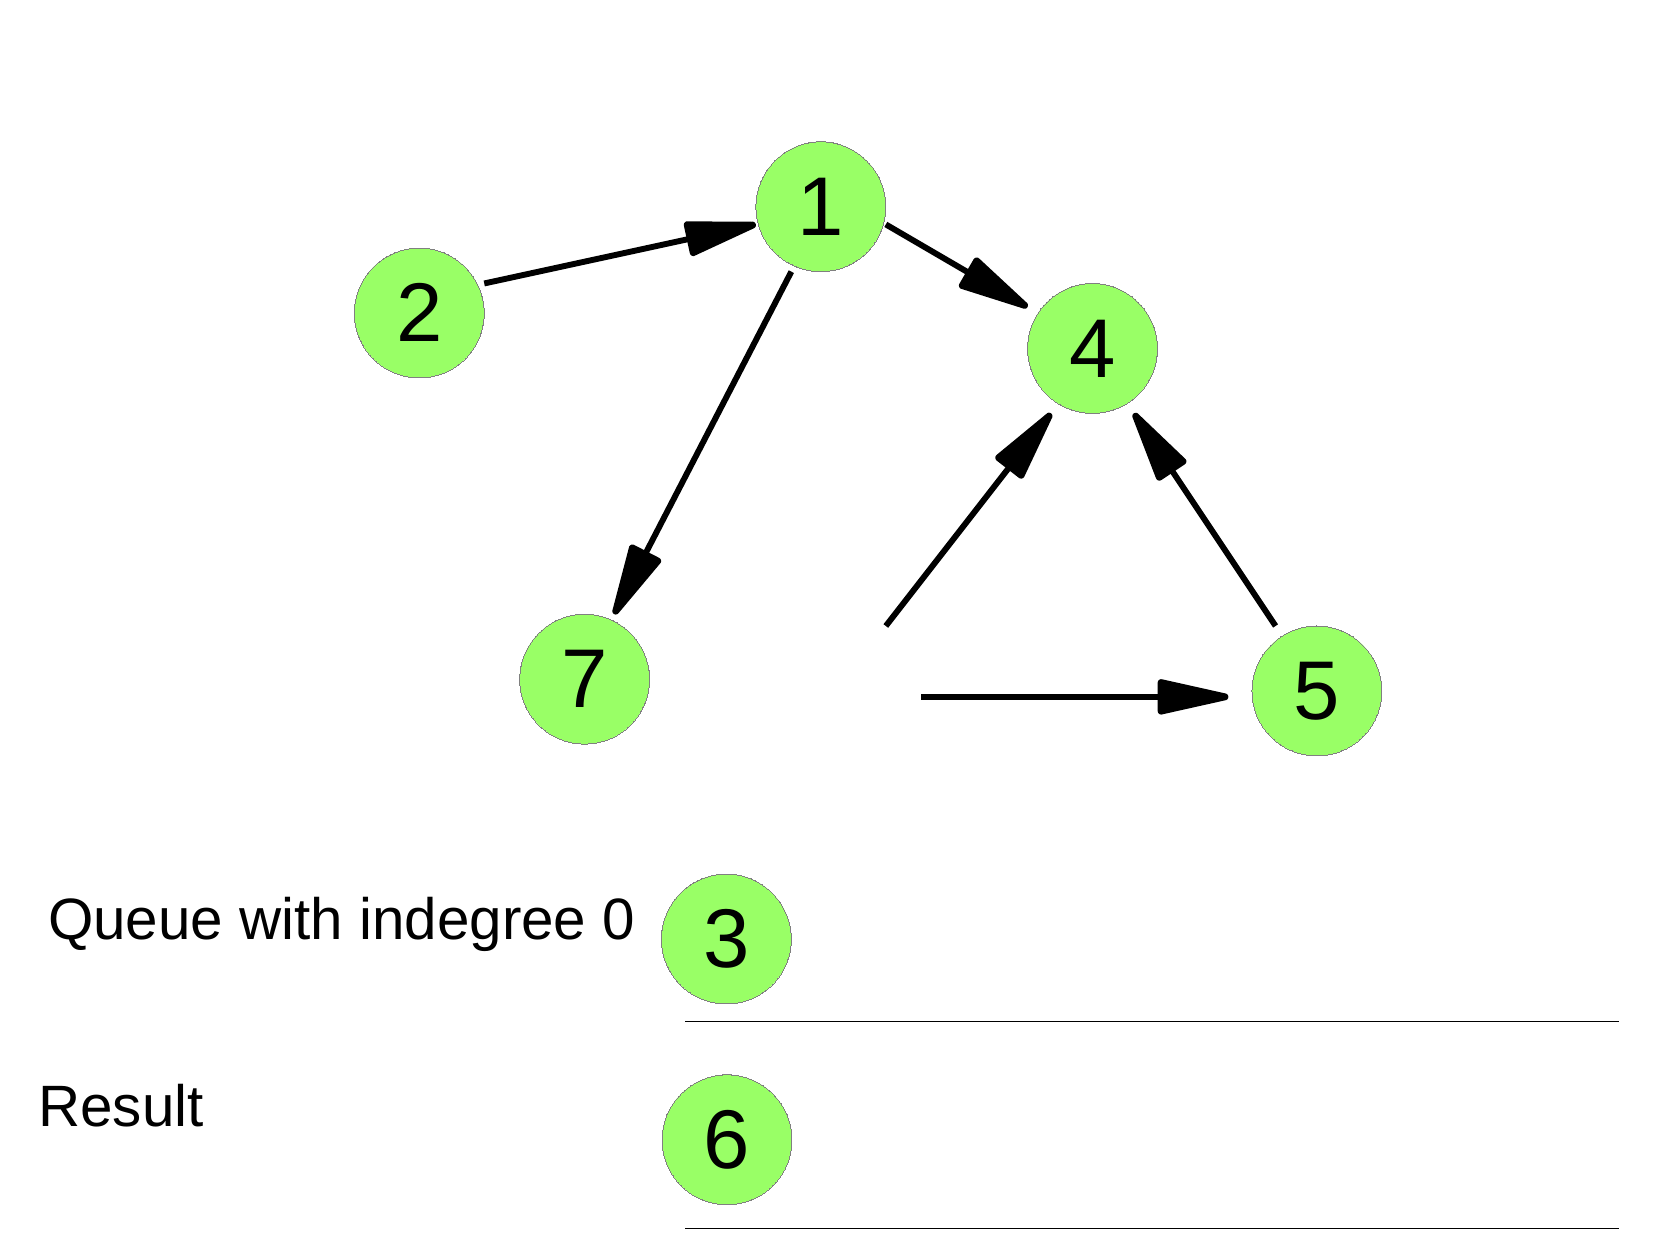

1
2
4
7
5
3
Queue with indegree 0
Result
6